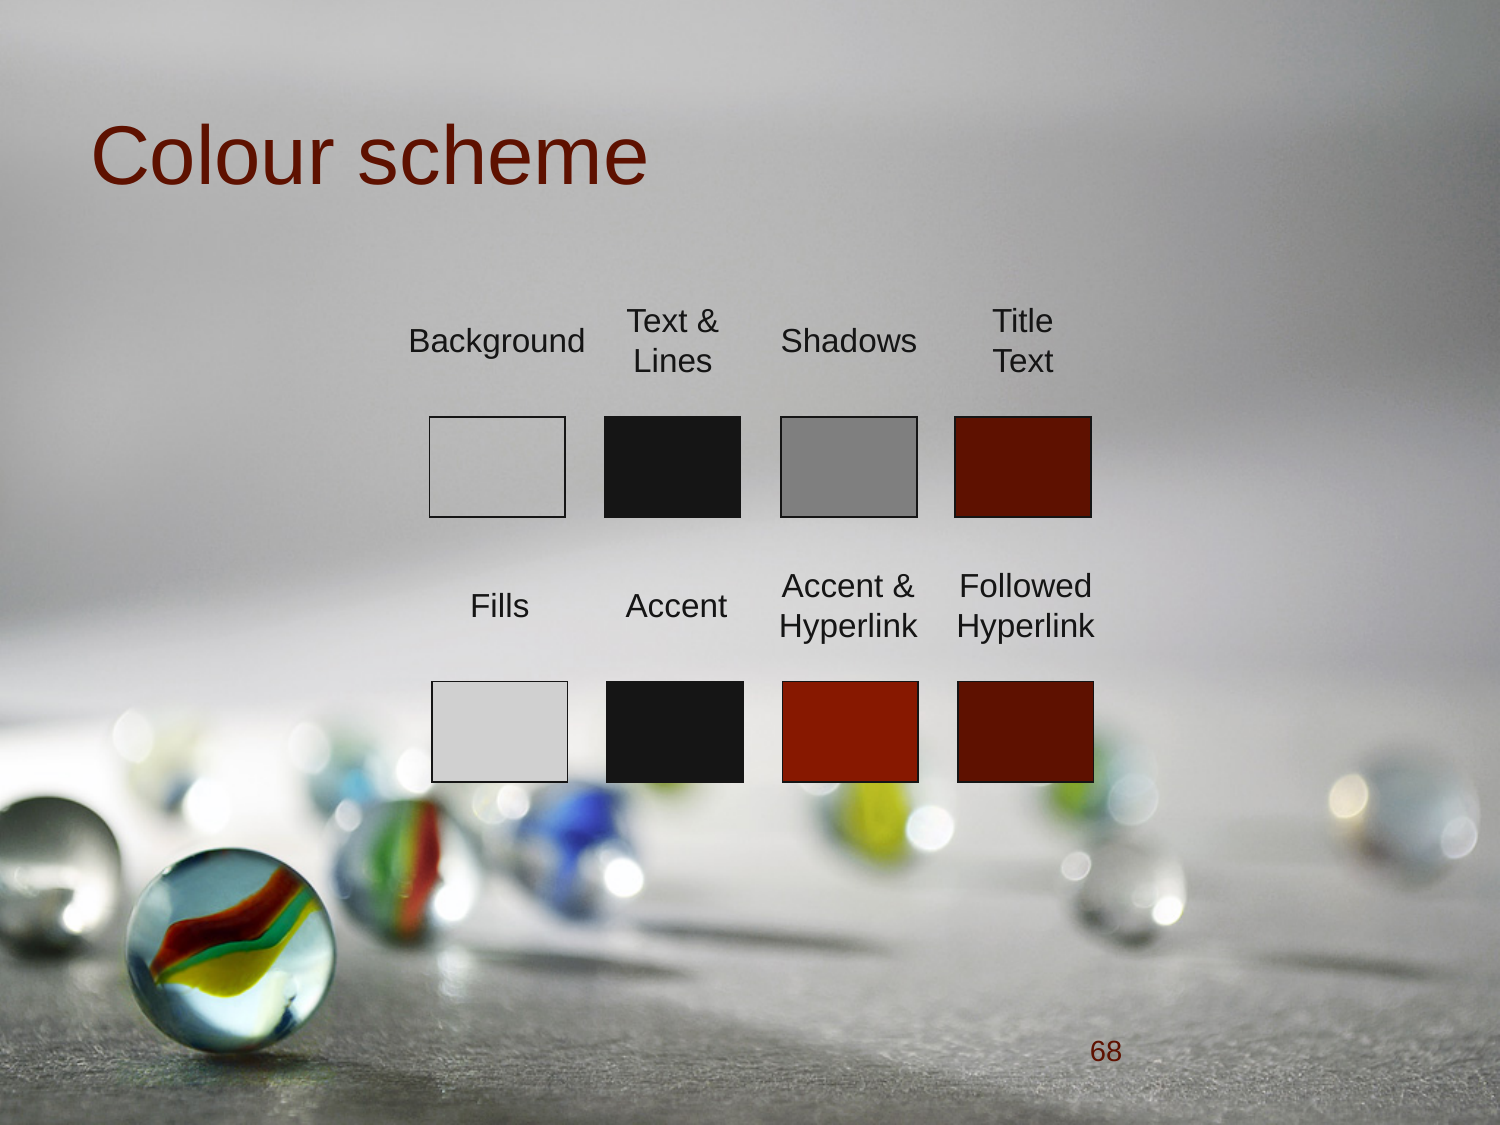

# Colour scheme
Text &
Lines
Title
Text
Background
Shadows
Followed
Hyperlink
Accent &
Hyperlink
Fills
Accent
Tallinn, 01.01.2016
68